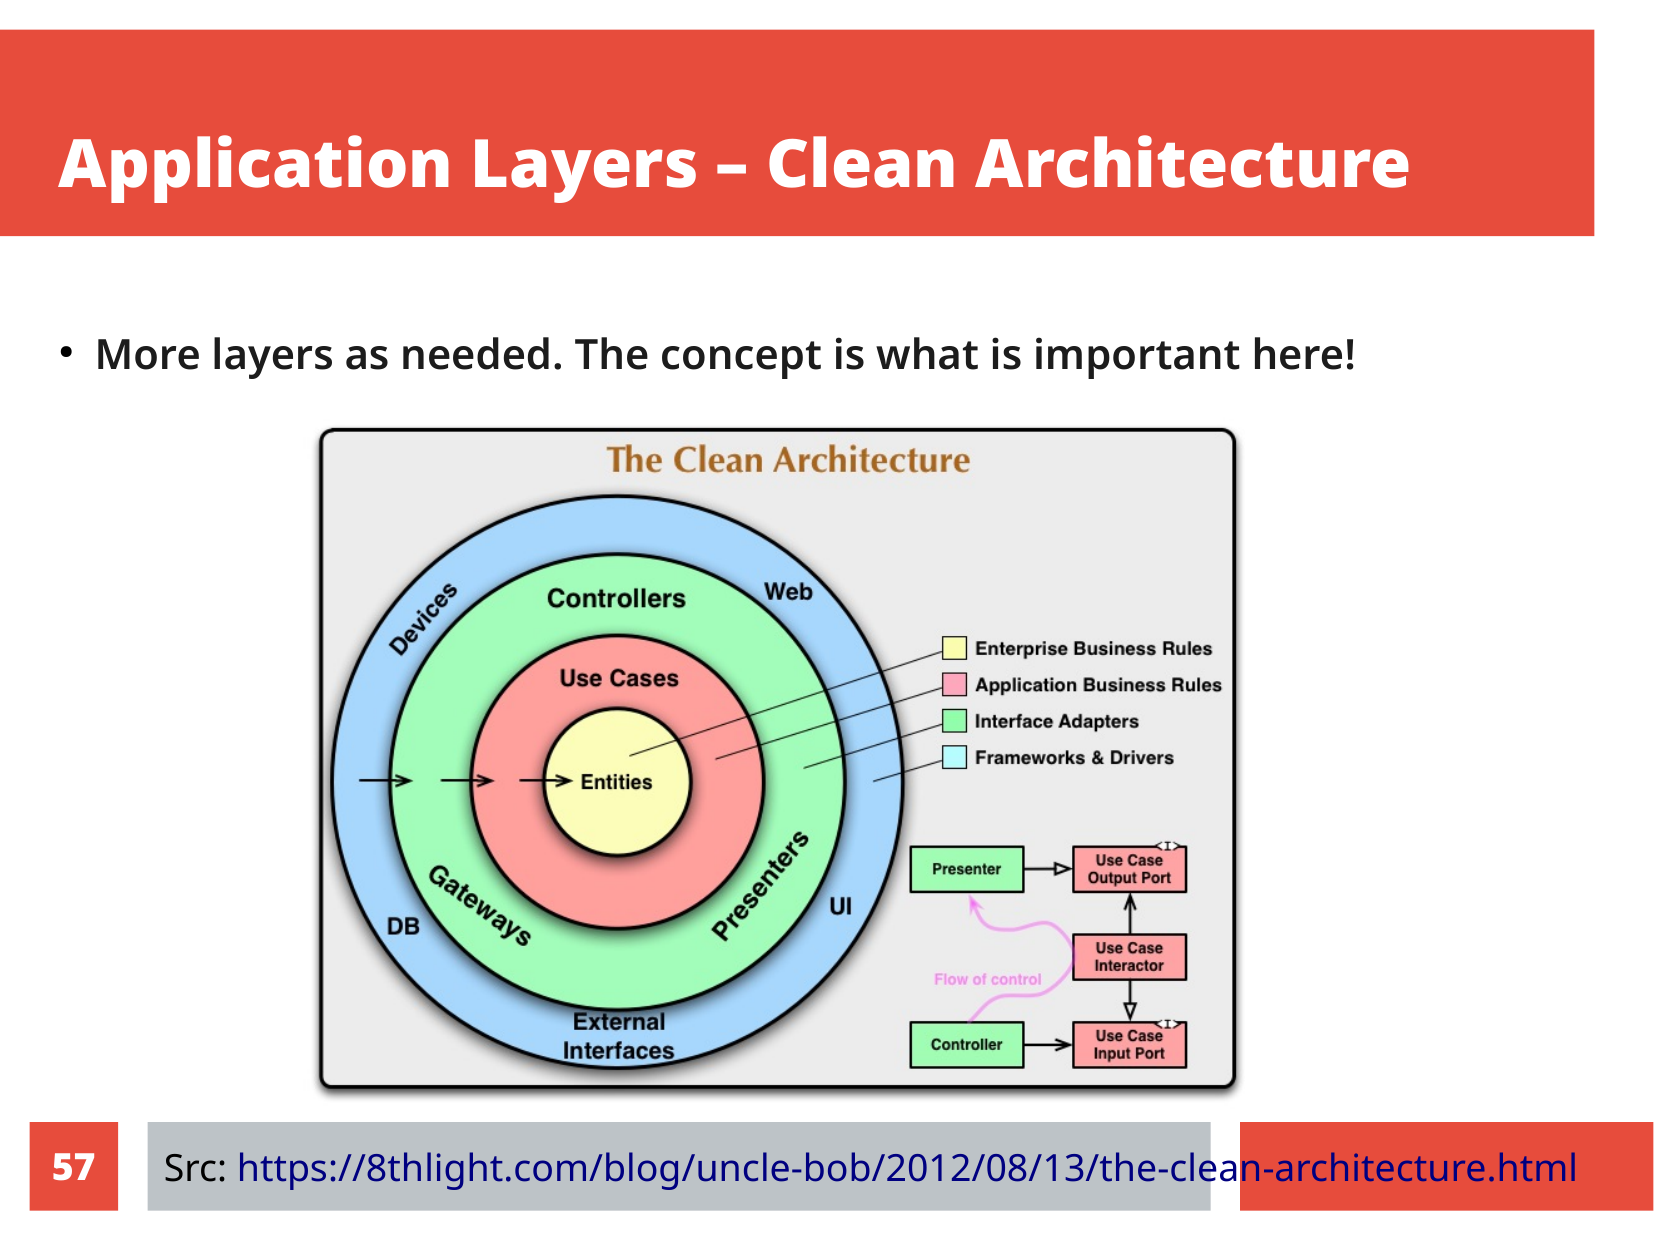

# Application Layers – Clean Architecture
More layers as needed. The concept is what is important here!
57
Src: https://8thlight.com/blog/uncle-bob/2012/08/13/the-clean-architecture.html